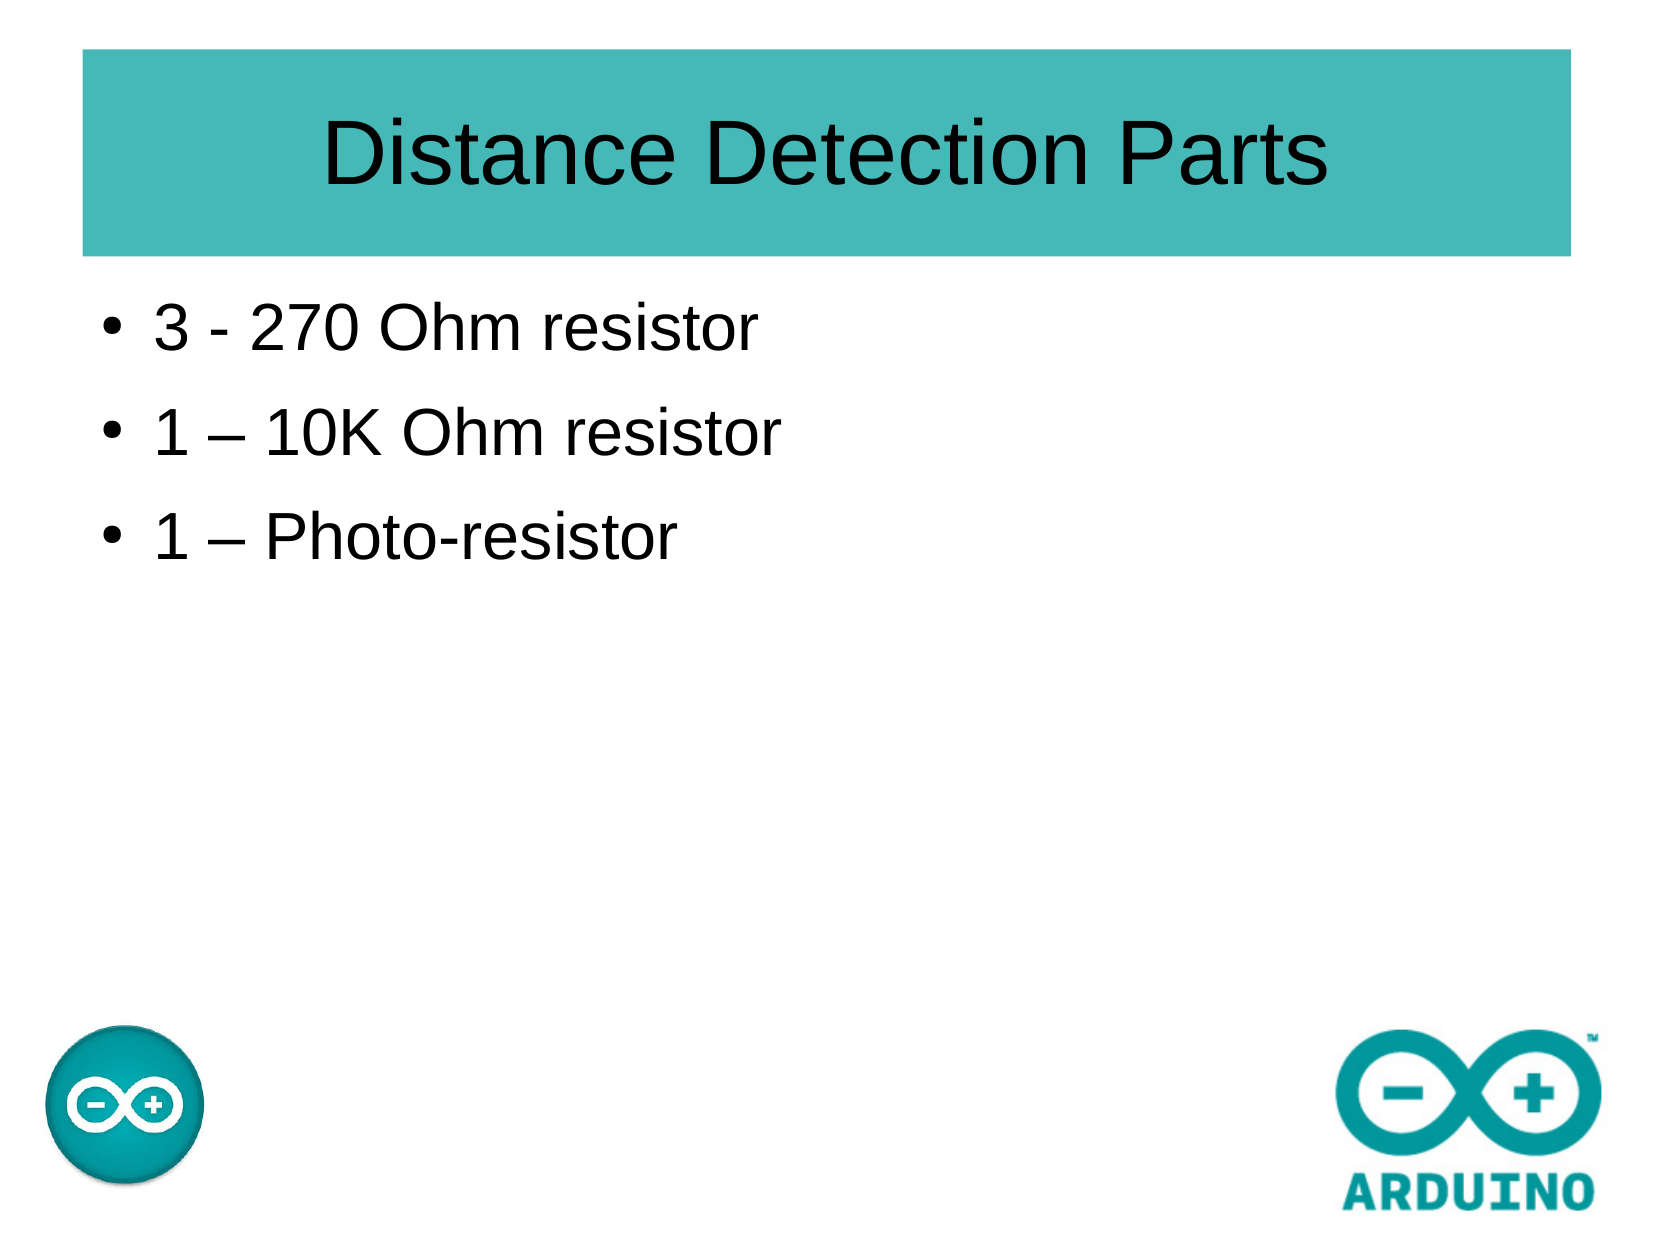

# Distance Detection Parts
3 - 270 Ohm resistor
1 – 10K Ohm resistor
1 – Photo-resistor